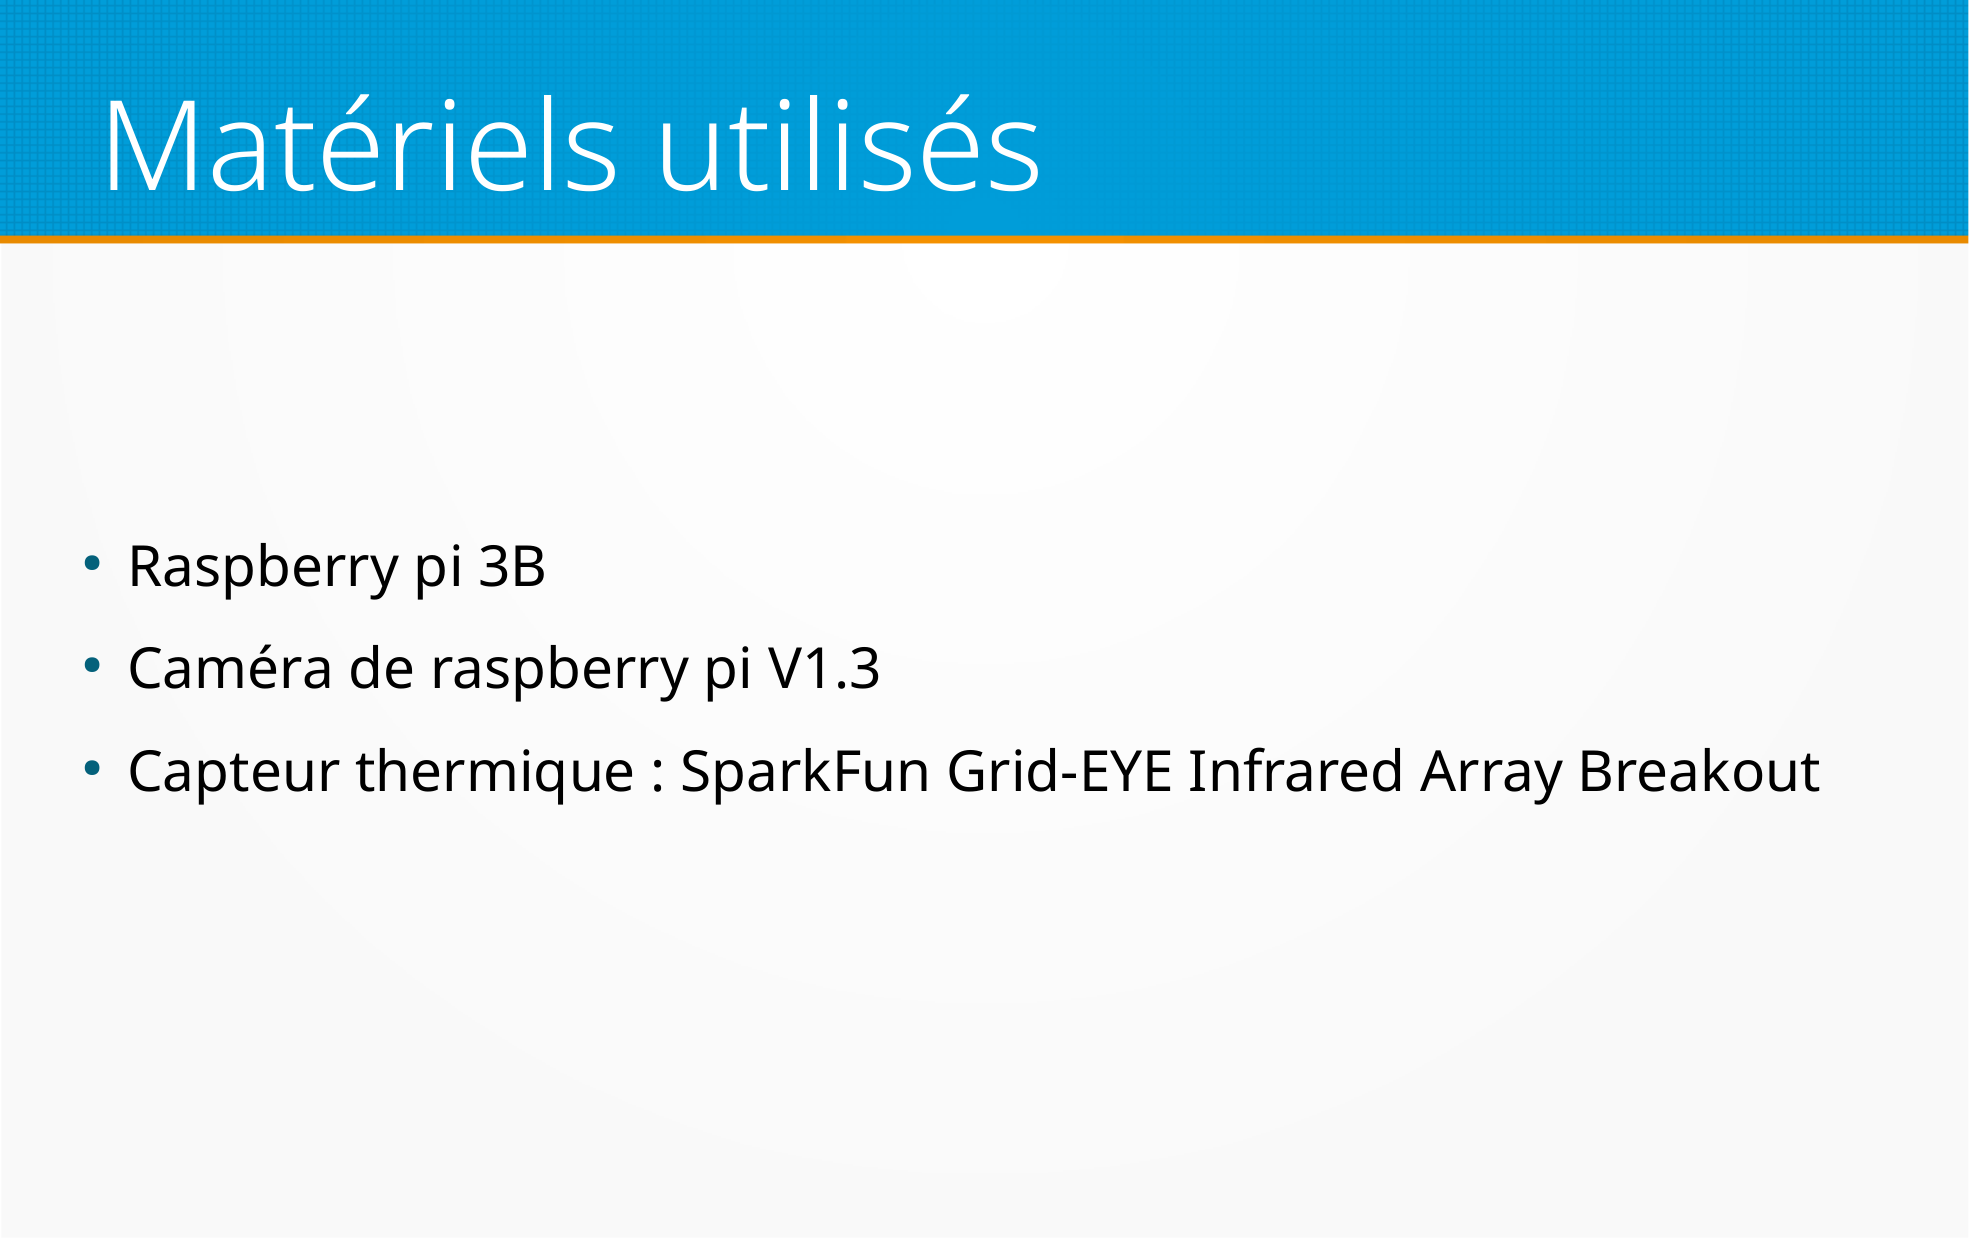

# Matériels utilisés
Raspberry pi 3B
Caméra de raspberry pi V1.3
Capteur thermique : SparkFun Grid-EYE Infrared Array Breakout